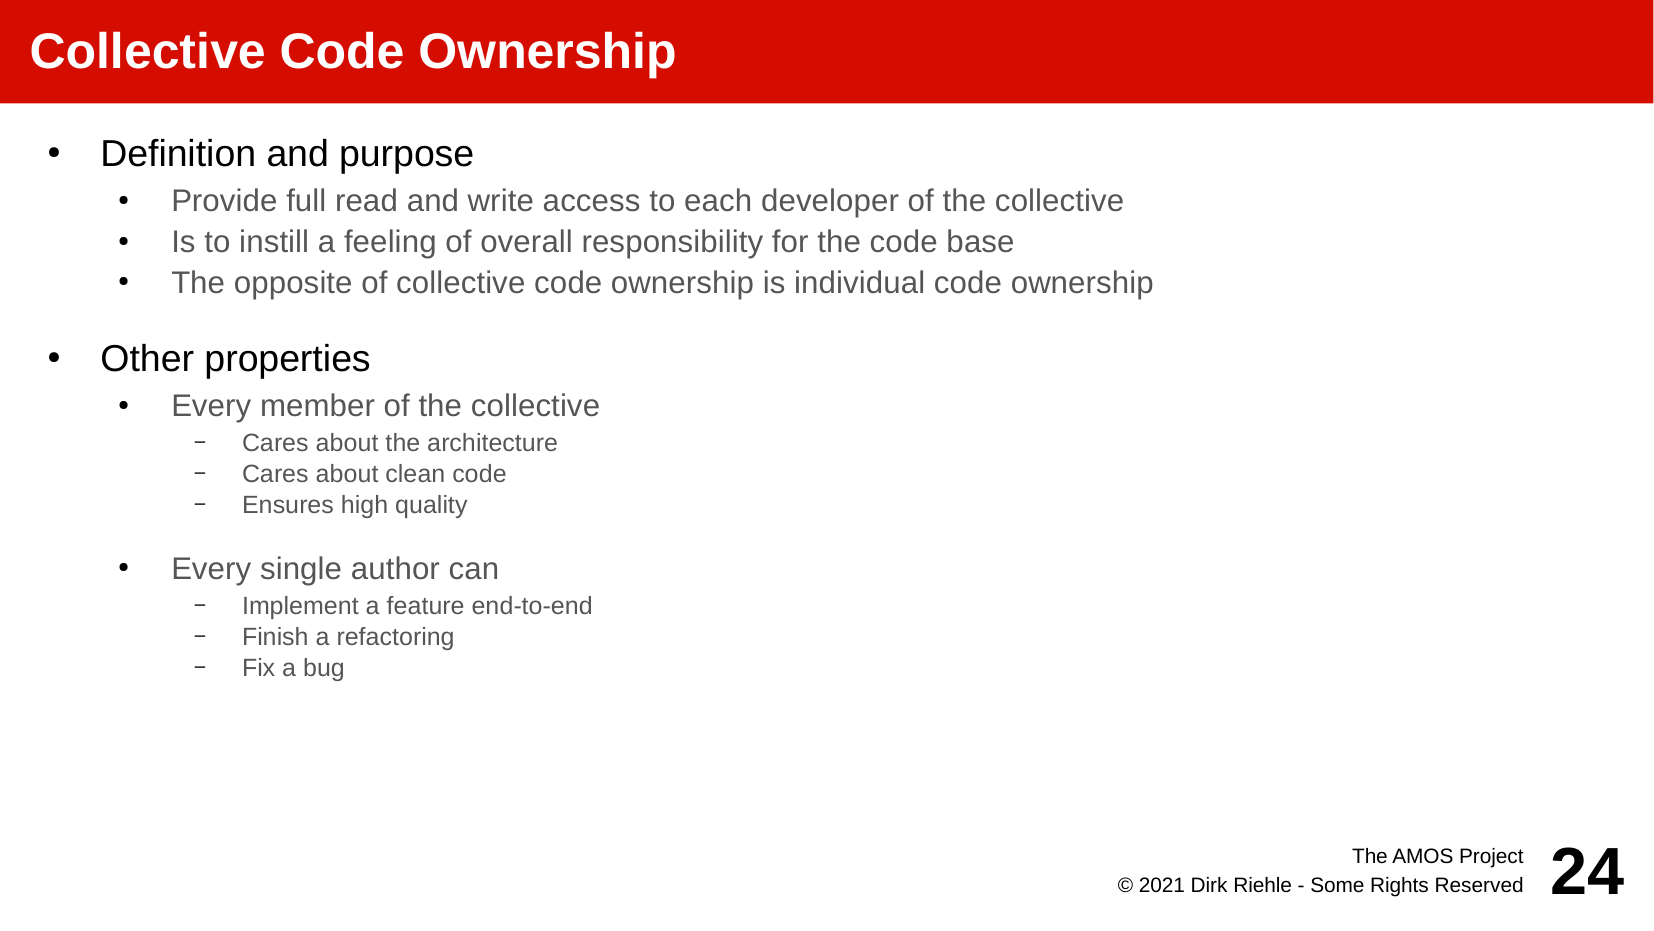

# Collective Code Ownership
Definition and purpose
Provide full read and write access to each developer of the collective
Is to instill a feeling of overall responsibility for the code base
The opposite of collective code ownership is individual code ownership
Other properties
Every member of the collective
Cares about the architecture
Cares about clean code
Ensures high quality
Every single author can
Implement a feature end-to-end
Finish a refactoring
Fix a bug
The AMOS Project
24
© 2021 Dirk Riehle - Some Rights Reserved